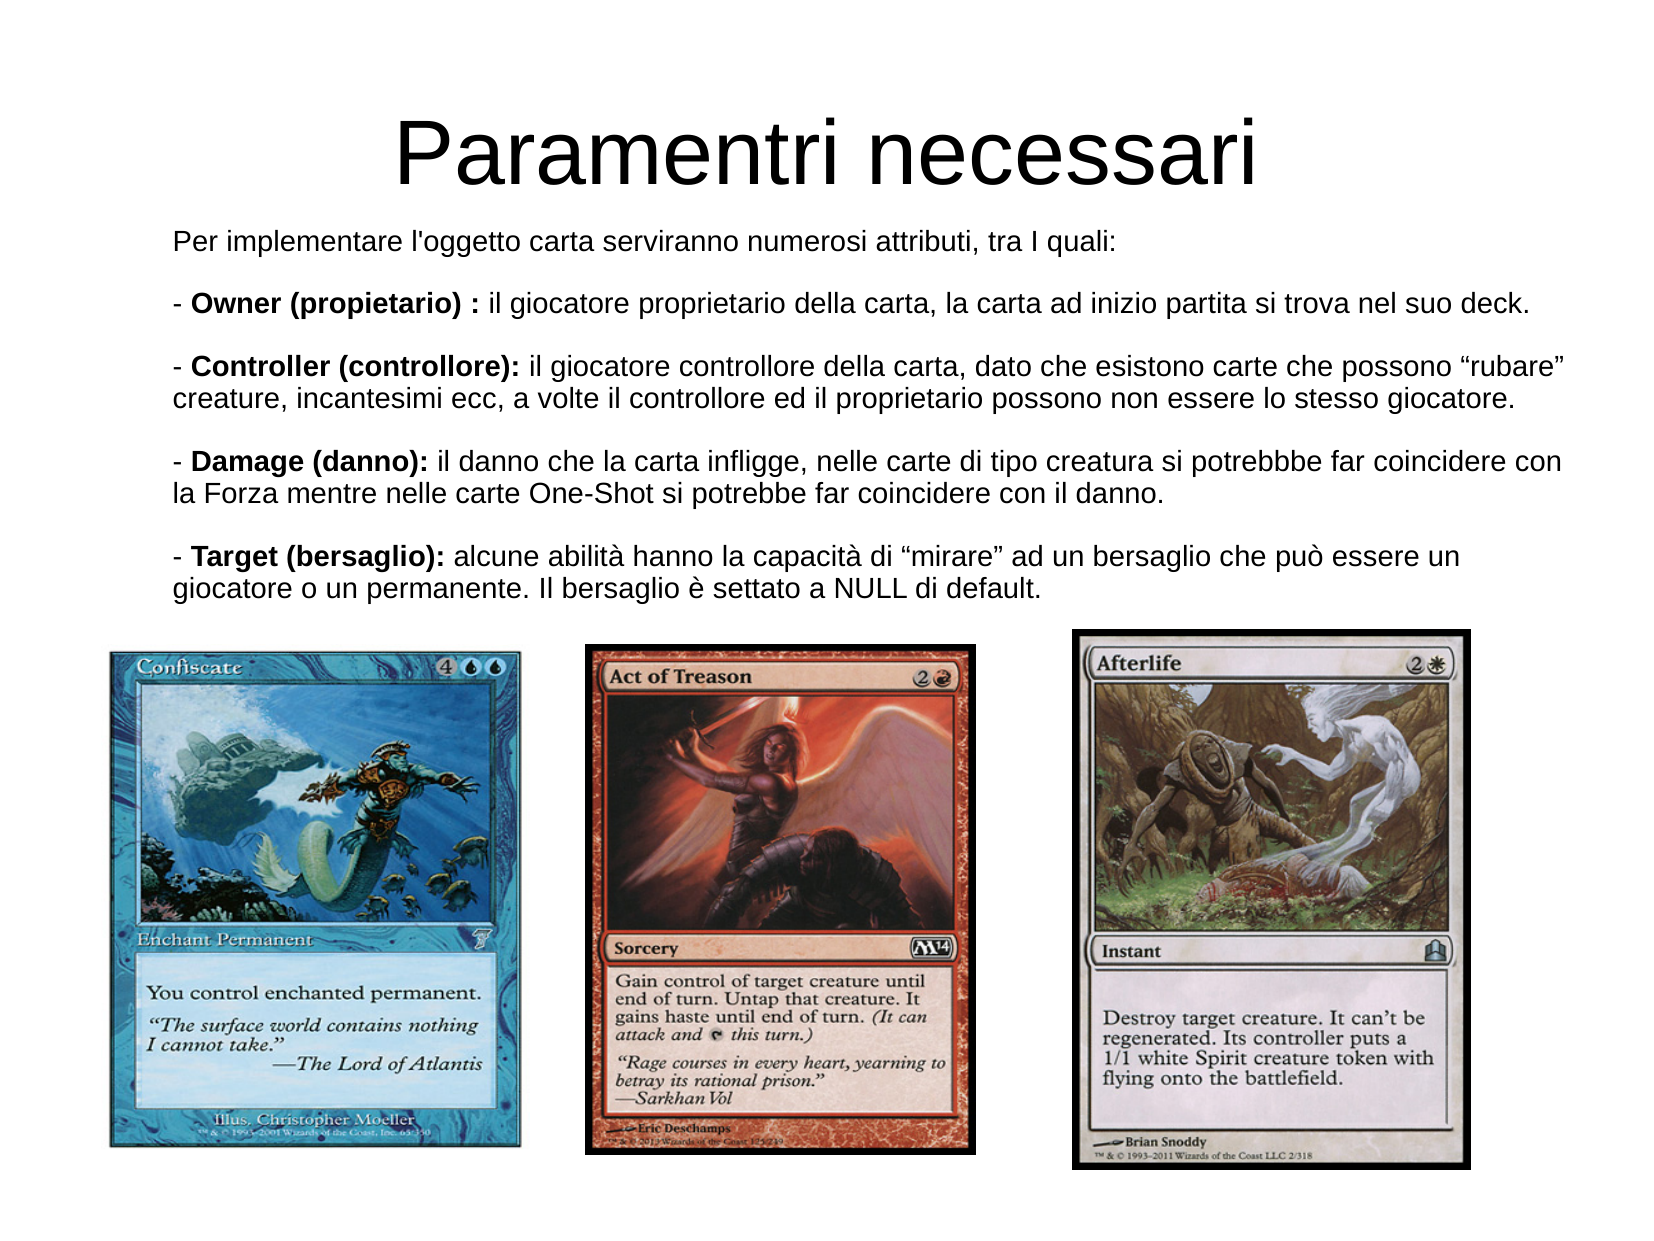

# Paramentri necessari
Per implementare l'oggetto carta serviranno numerosi attributi, tra I quali:
- Owner (propietario) : il giocatore proprietario della carta, la carta ad inizio partita si trova nel suo deck.
- Controller (controllore): il giocatore controllore della carta, dato che esistono carte che possono “rubare” creature, incantesimi ecc, a volte il controllore ed il proprietario possono non essere lo stesso giocatore.
- Damage (danno): il danno che la carta infligge, nelle carte di tipo creatura si potrebbbe far coincidere con la Forza mentre nelle carte One-Shot si potrebbe far coincidere con il danno.
- Target (bersaglio): alcune abilità hanno la capacità di “mirare” ad un bersaglio che può essere un giocatore o un permanente. Il bersaglio è settato a NULL di default.